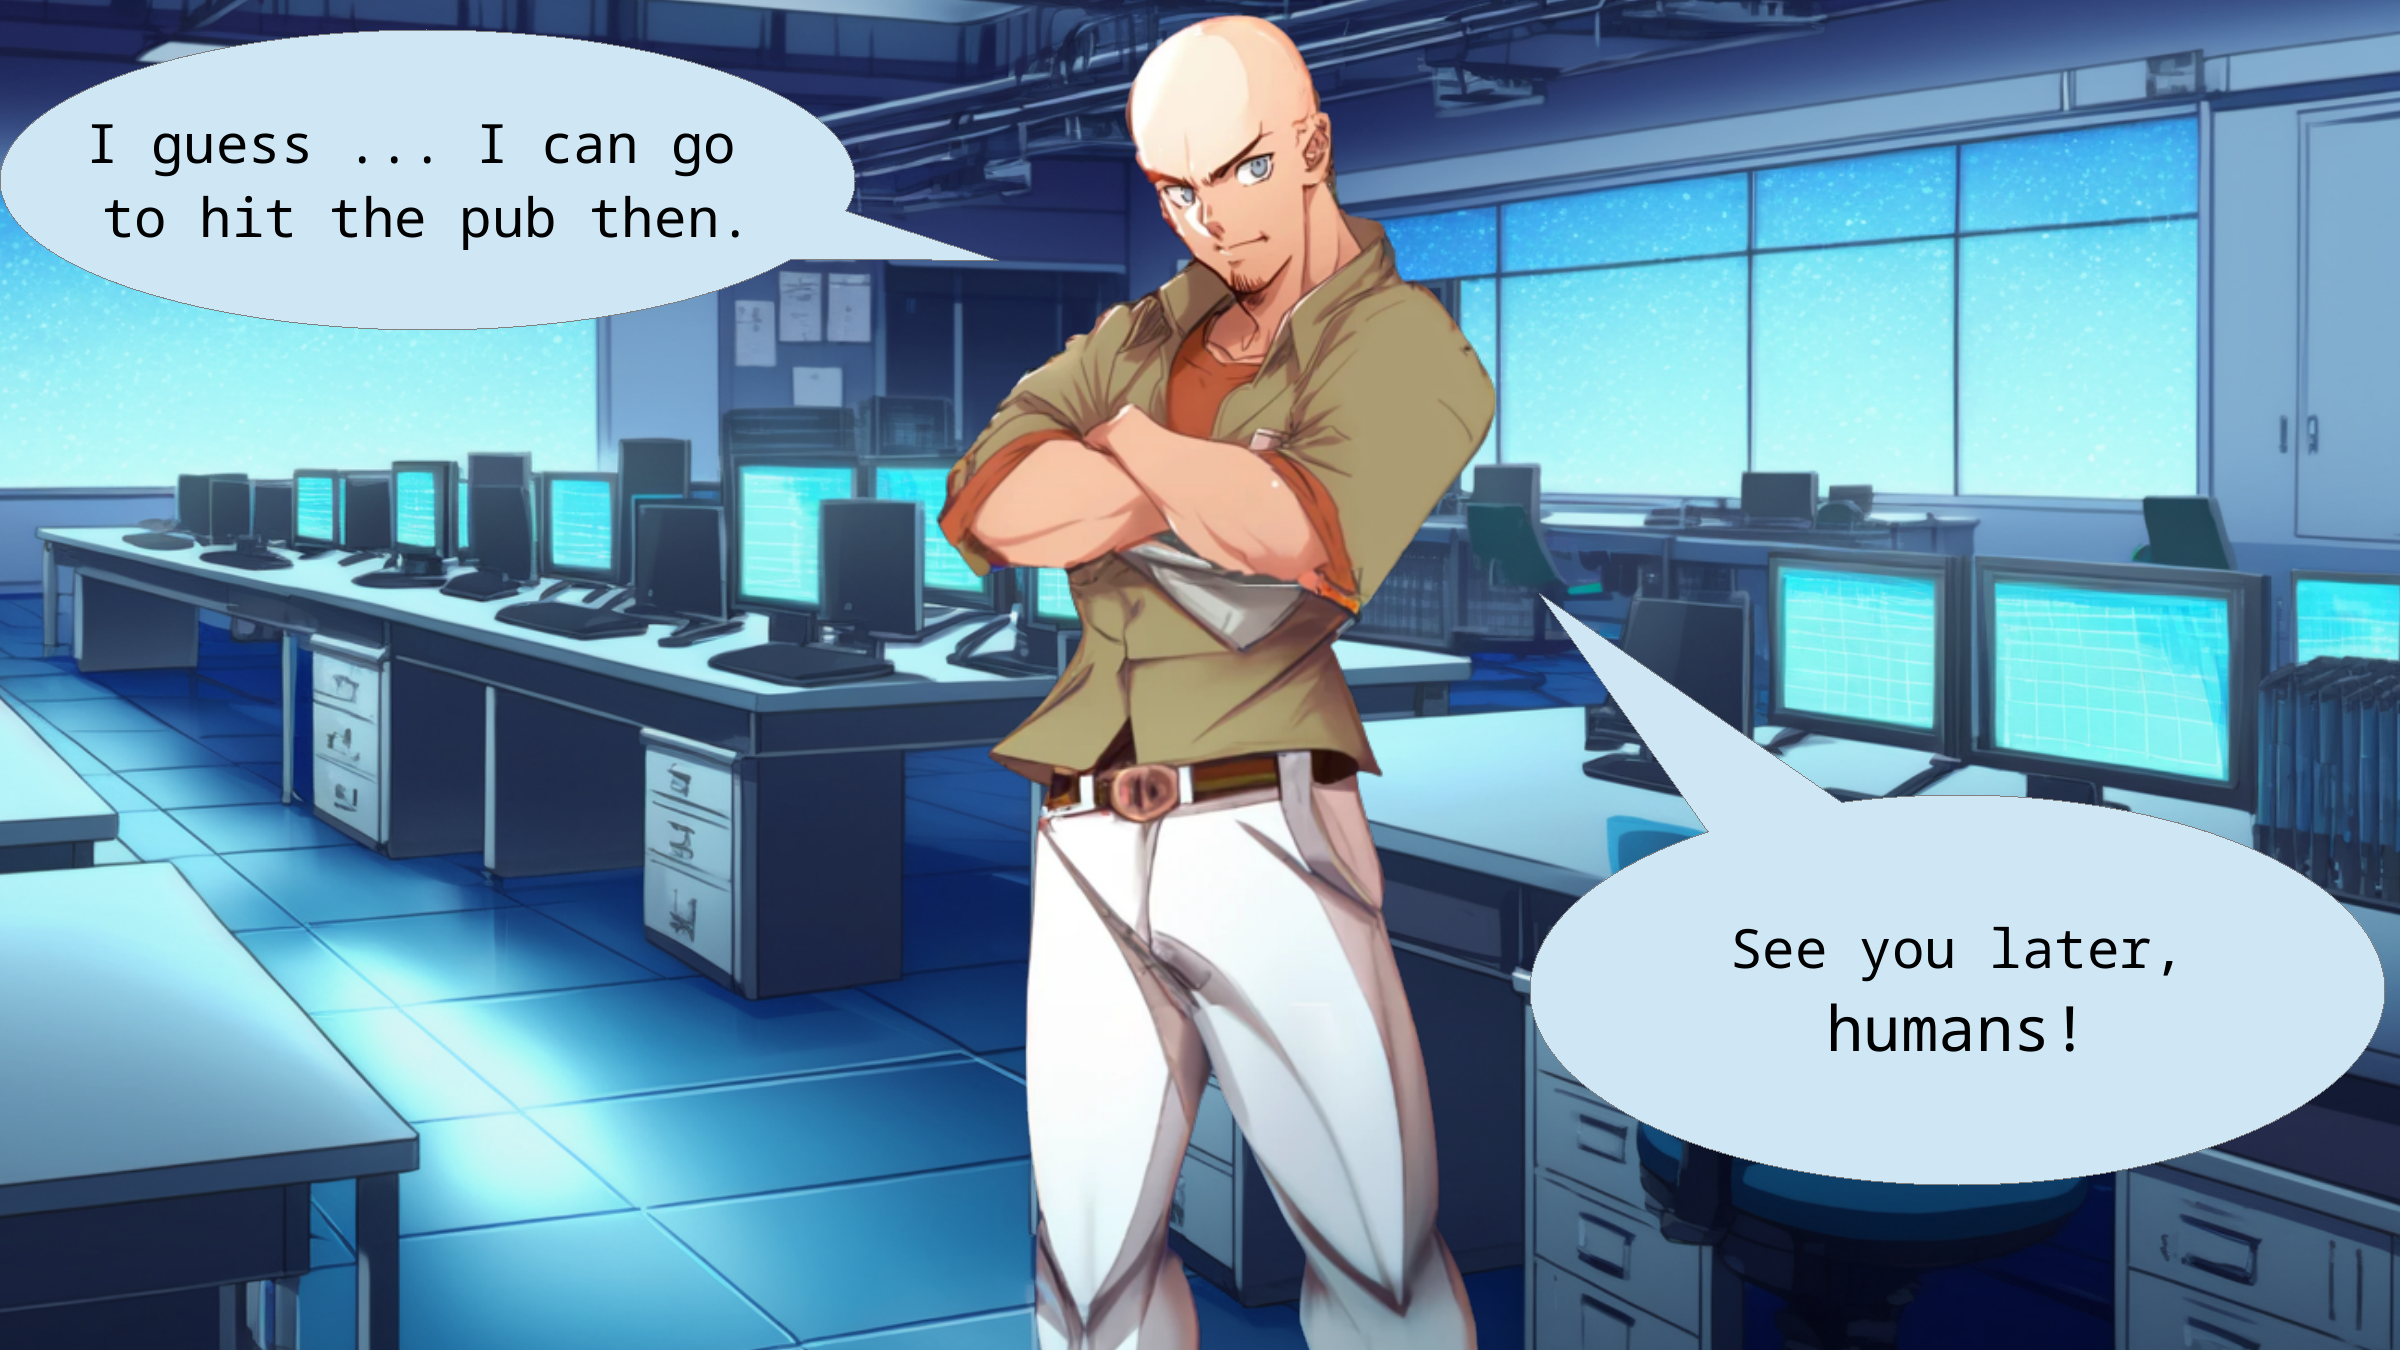

I guess ... I can go
to hit the pub then.
See you later,
humans!